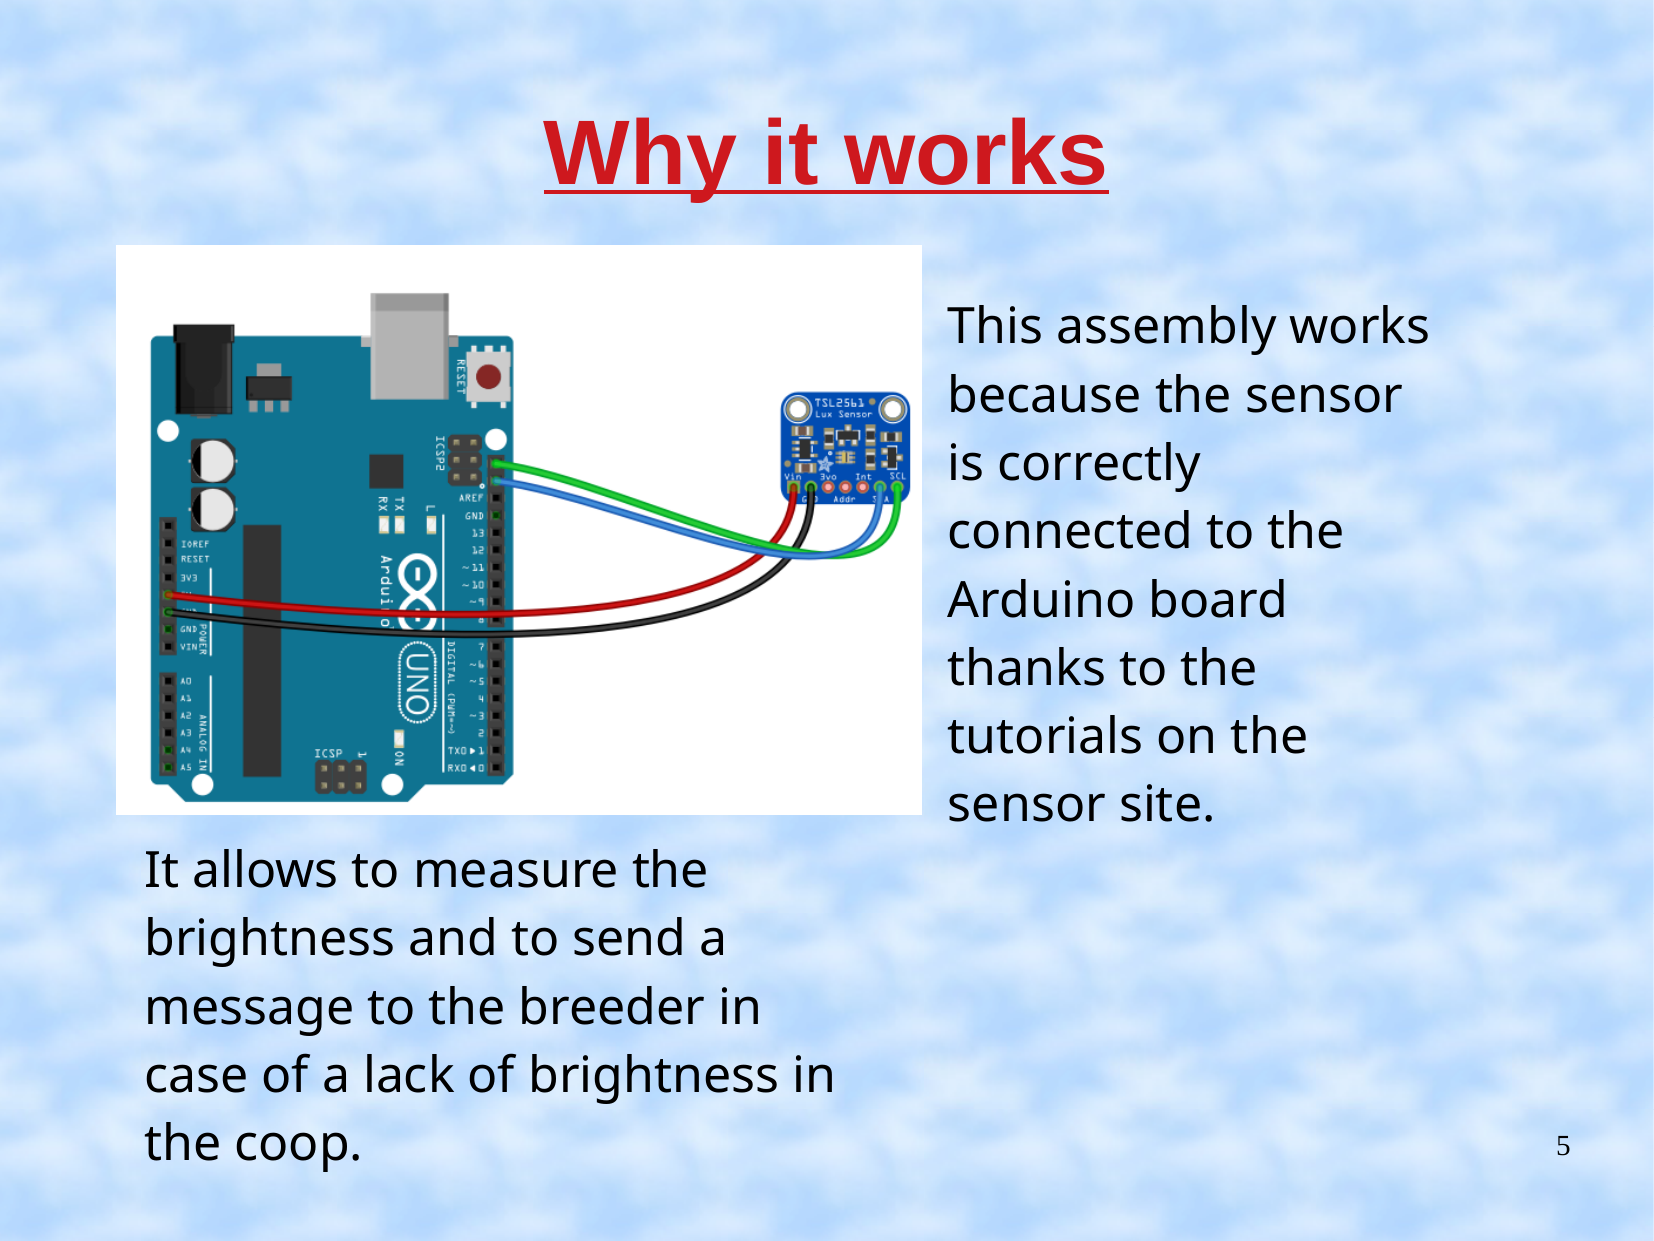

# Why it works
This assembly works because the sensor is correctly connected to the Arduino board thanks to the tutorials on the sensor site.
It allows to measure the brightness and to send a message to the breeder in case of a lack of brightness in the coop.
5